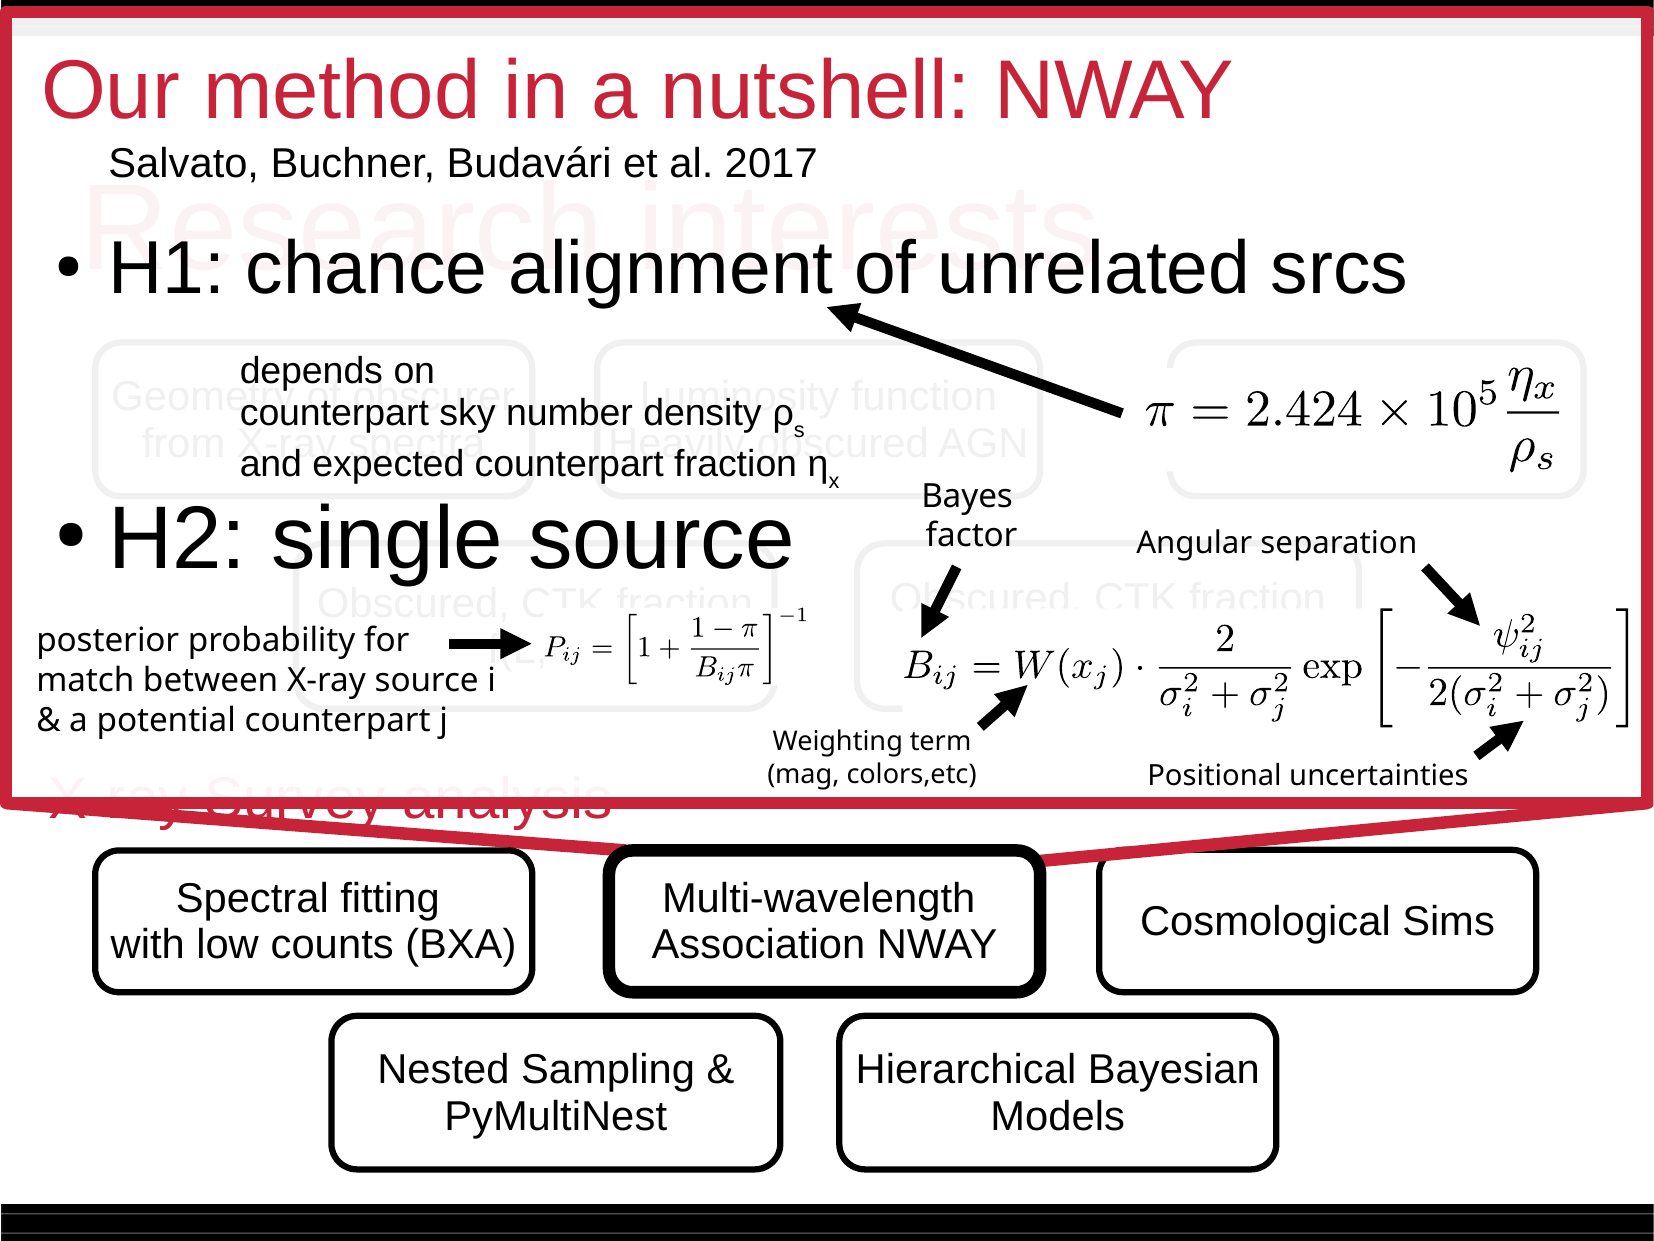

Our method in a nutshell: NWAY
# Research interests
Salvato, Buchner, Budavári et al. 2017
H1: chance alignment of unrelated srcs
H2: single source
depends on
counterpart sky number density ρs
and expected counterpart fraction ηx
Geometry of obscurer
from X-ray spectra
Luminosity function
Heavily obscured AGN
SMBH occupation
f(M*,z)
Bayes
factor
Angular separation
Obscured, CTK fraction
f(L,z)
Obscured, CTK fraction
by galaxy gas f(M*,z)
posterior probability for
match between X-ray source i
& a potential counterpart j
Weighting term
(mag, colors,etc)
Positional uncertainties
X-ray Survey analysis
Cosmological Sims
Spectral fitting
with low counts (BXA)
Multi-wavelength
Association NWAY
Nested Sampling &
PyMultiNest
Hierarchical Bayesian
Models